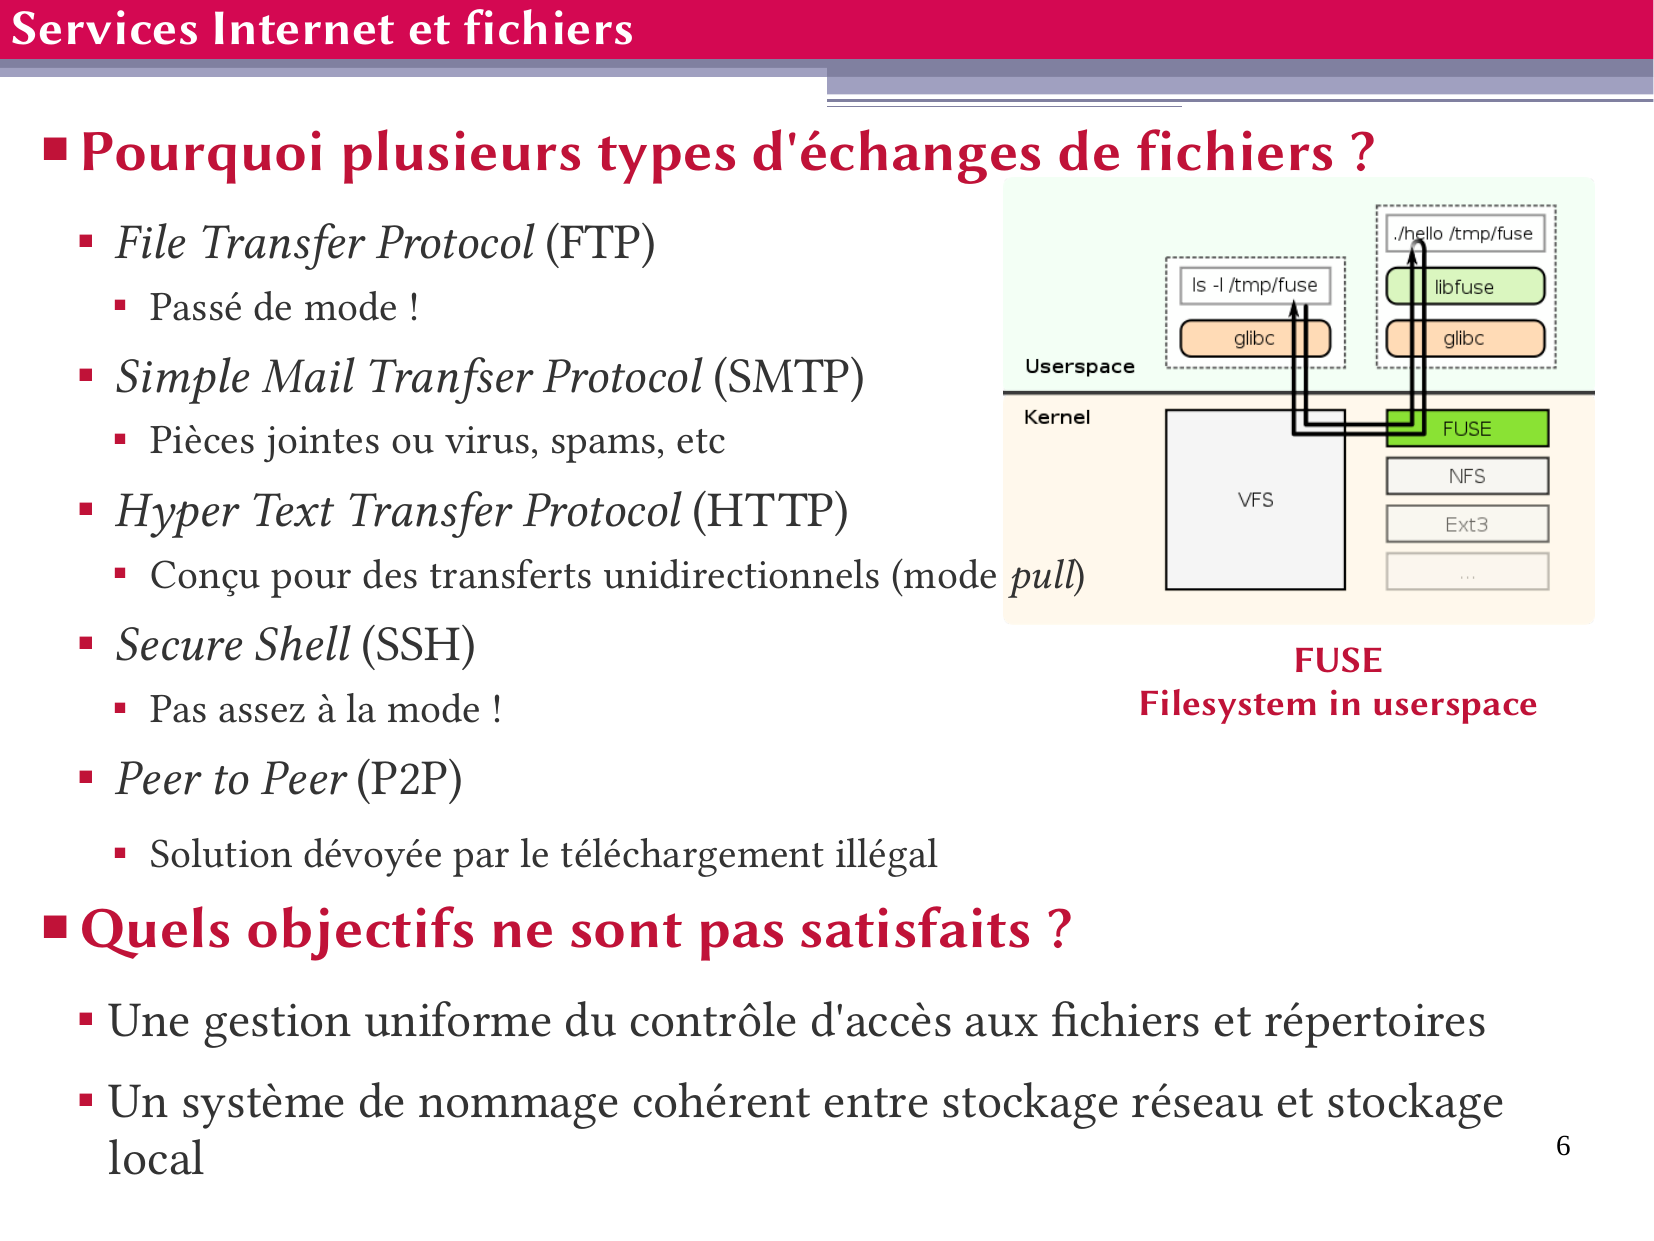

# Services Internet et fichiers
Pourquoi plusieurs types d'échanges de fichiers ?
File Transfer Protocol (FTP)
Passé de mode !
Simple Mail Tranfser Protocol (SMTP)
Pièces jointes ou virus, spams, etc
Hyper Text Transfer Protocol (HTTP)
Conçu pour des transferts unidirectionnels (mode pull)
Secure Shell (SSH)
Pas assez à la mode !
Peer to Peer (P2P)
Solution dévoyée par le téléchargement illégal
Quels objectifs ne sont pas satisfaits ?
Une gestion uniforme du contrôle d'accès aux fichiers et répertoires
Un système de nommage cohérent entre stockage réseau et stockage local
FUSE
Filesystem in userspace
6